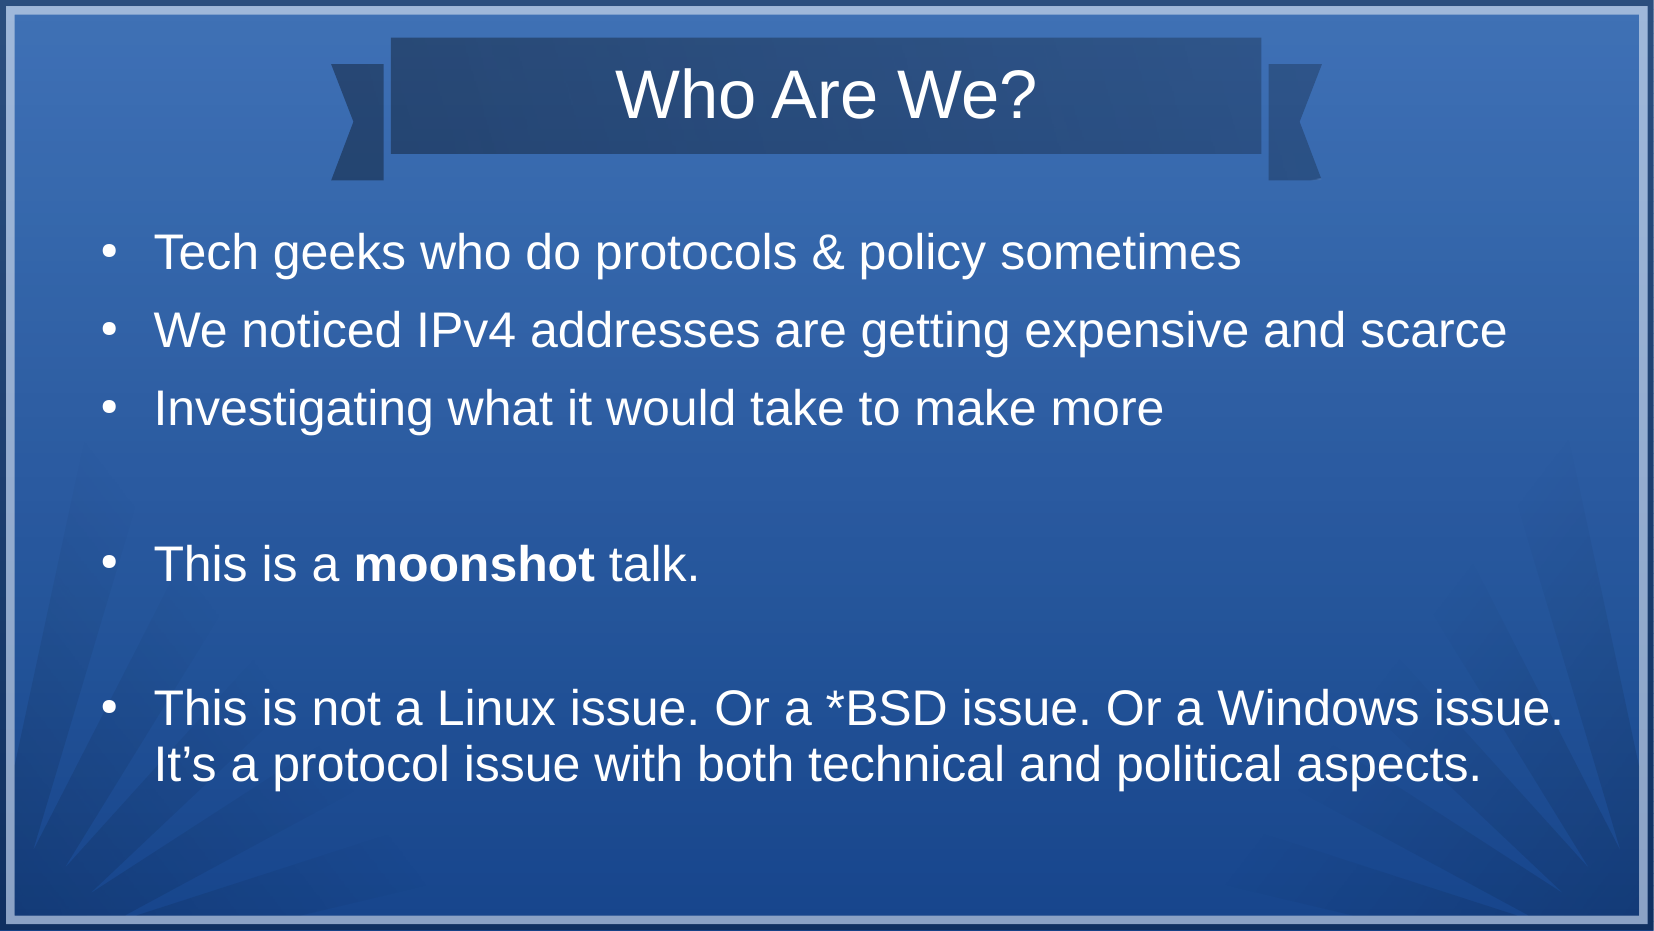

# Who Are We?
Tech geeks who do protocols & policy sometimes
We noticed IPv4 addresses are getting expensive and scarce
Investigating what it would take to make more
This is a moonshot talk.
This is not a Linux issue. Or a *BSD issue. Or a Windows issue. It’s a protocol issue with both technical and political aspects.